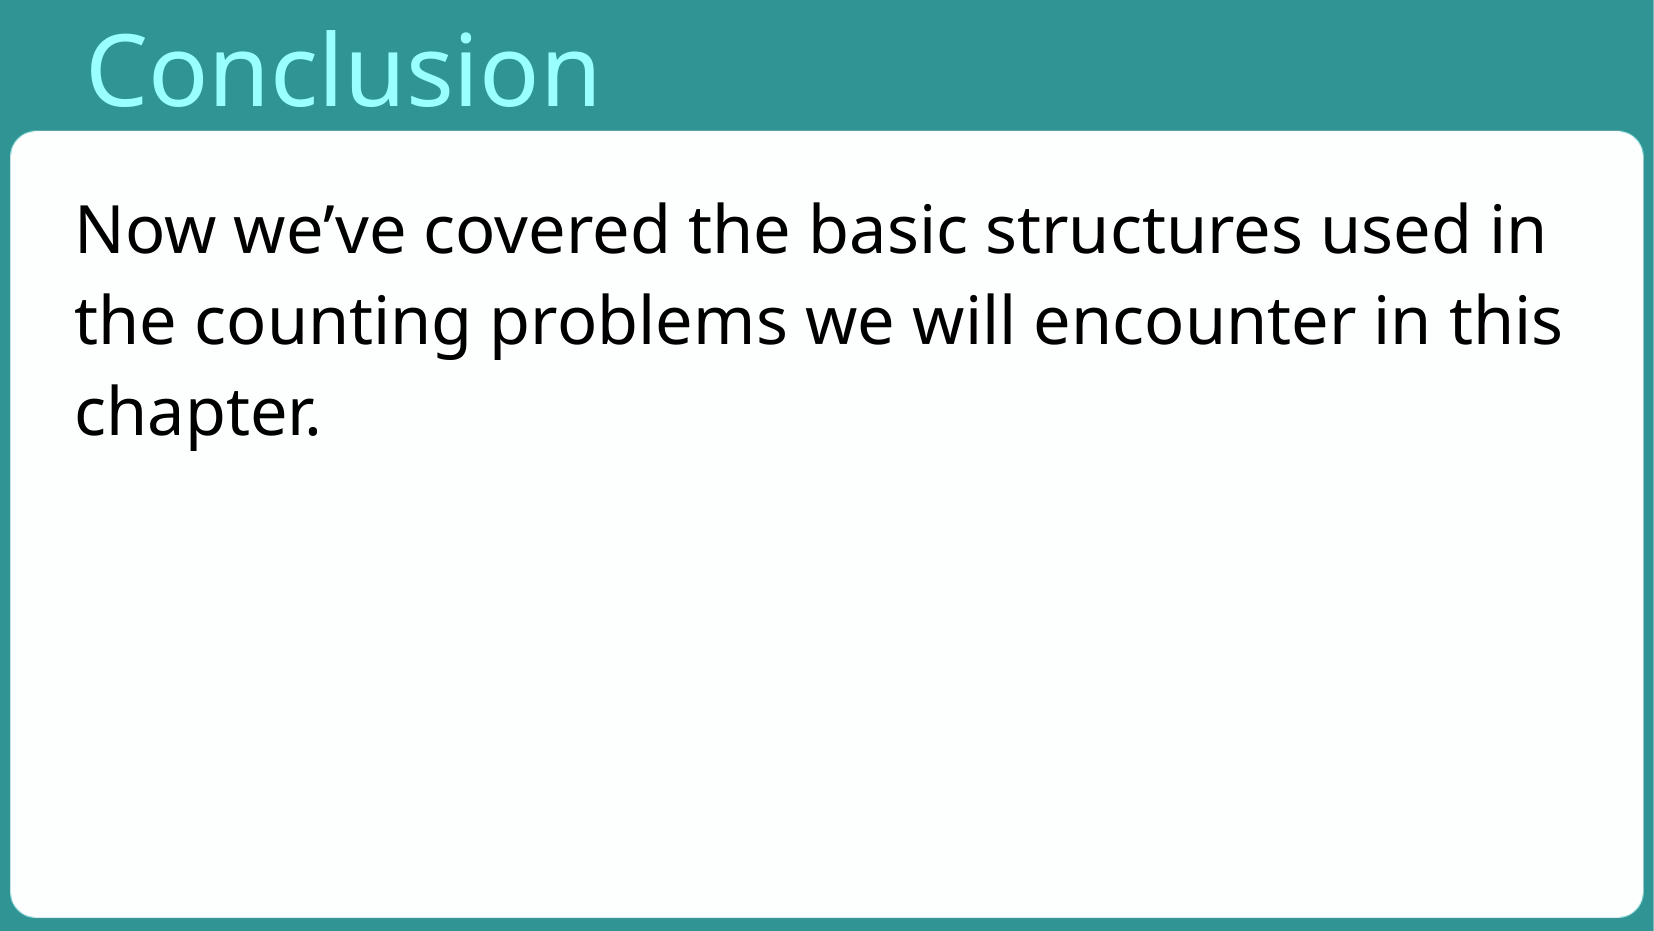

# Conclusion
Now we’ve covered the basic structures used in the counting problems we will encounter in this chapter.